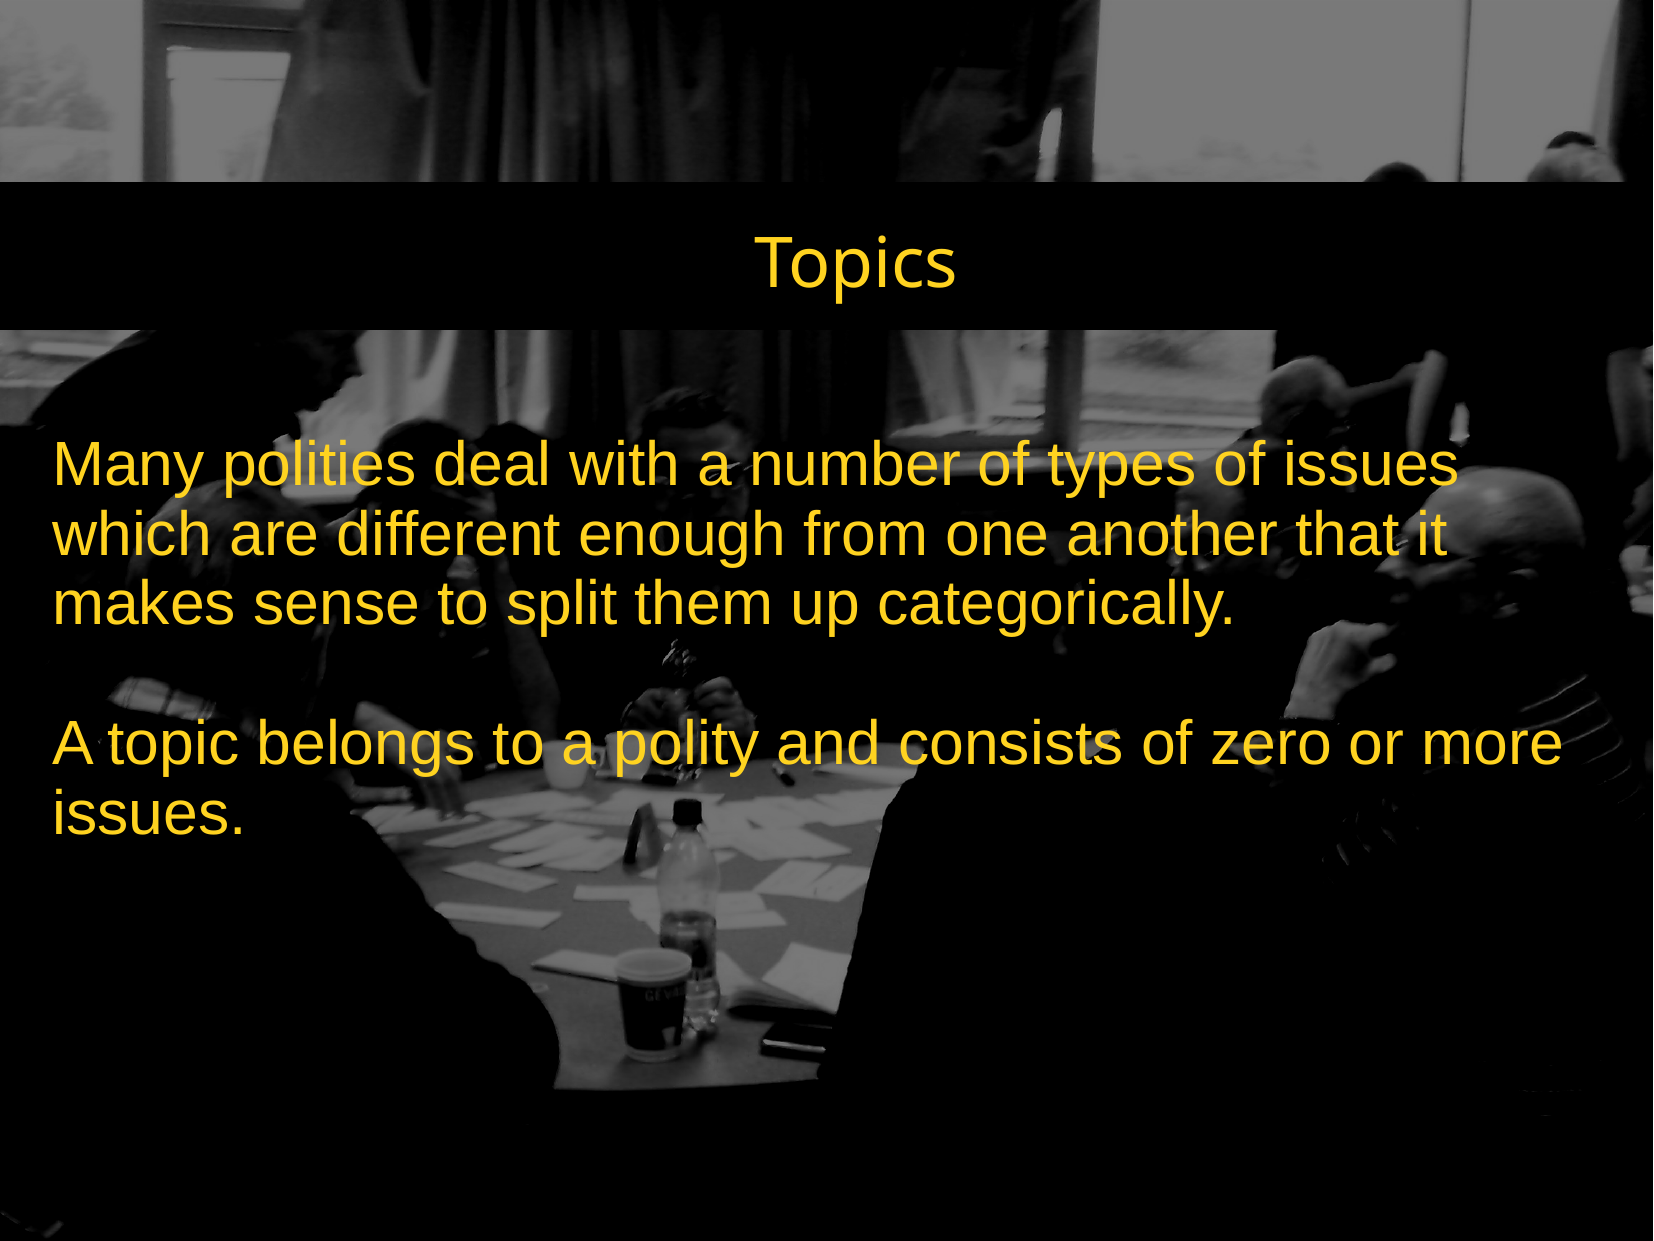

# Topics
Many polities deal with a number of types of issues which are different enough from one another that it makes sense to split them up categorically.
A topic belongs to a polity and consists of zero or more issues.